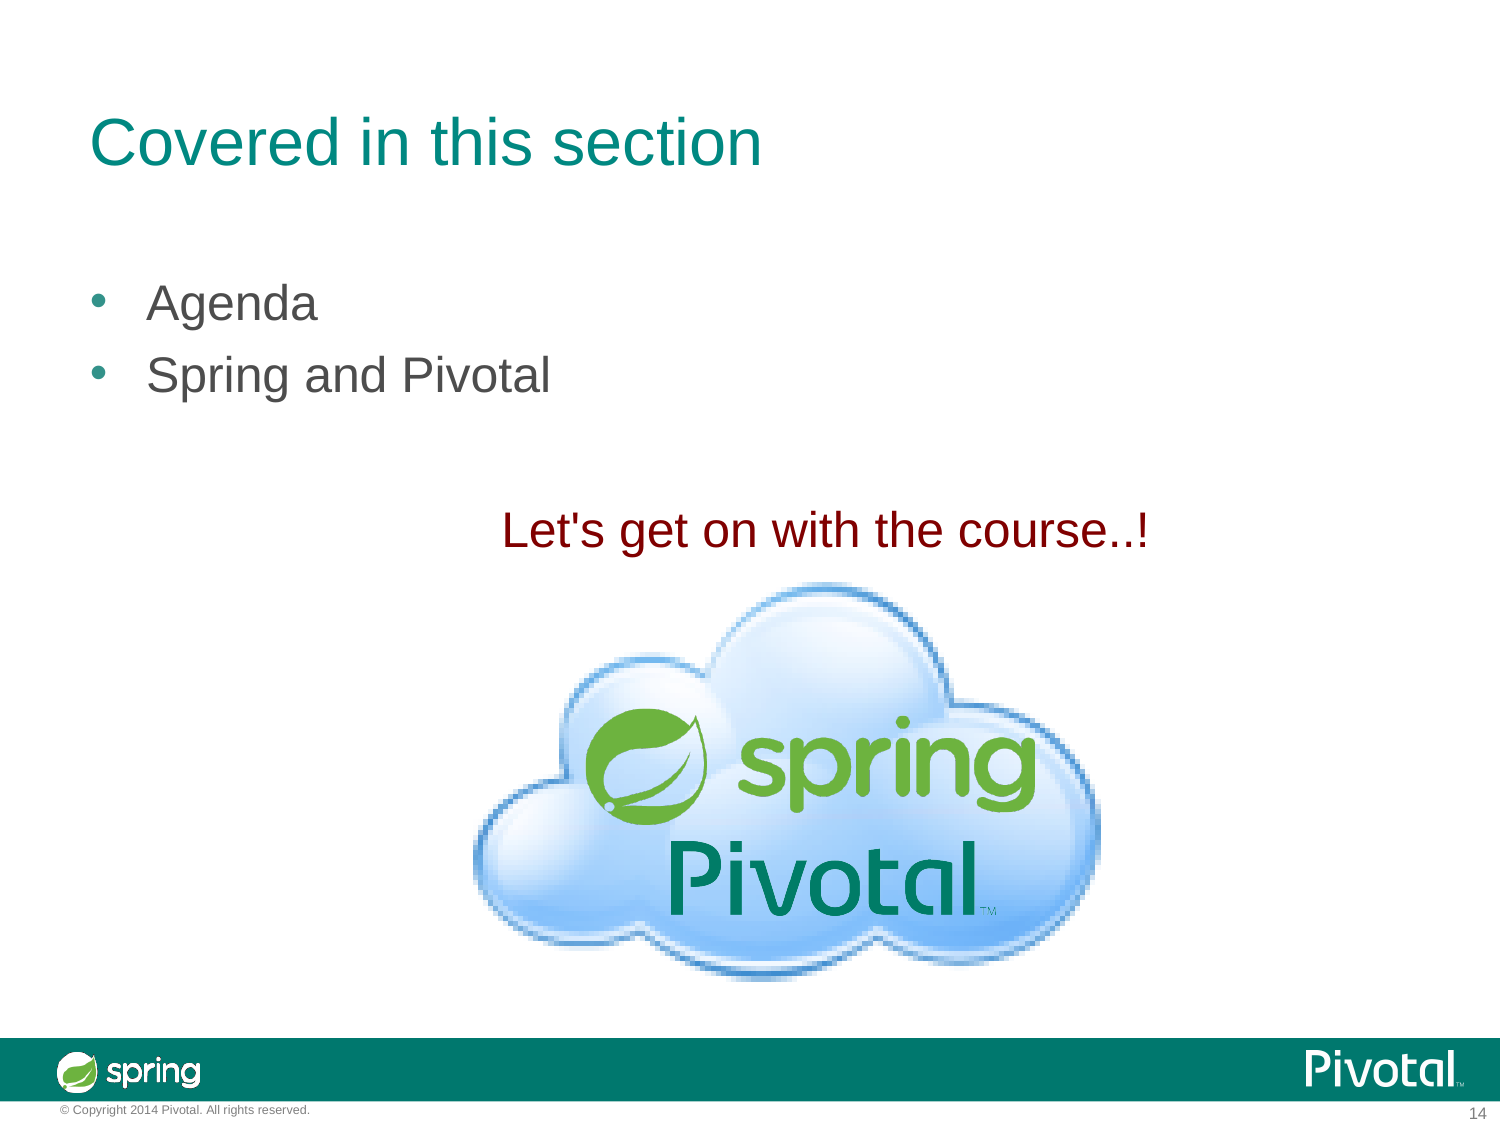

# Covered in this section
Agenda
Spring and Pivotal
Let's get on with the course..!